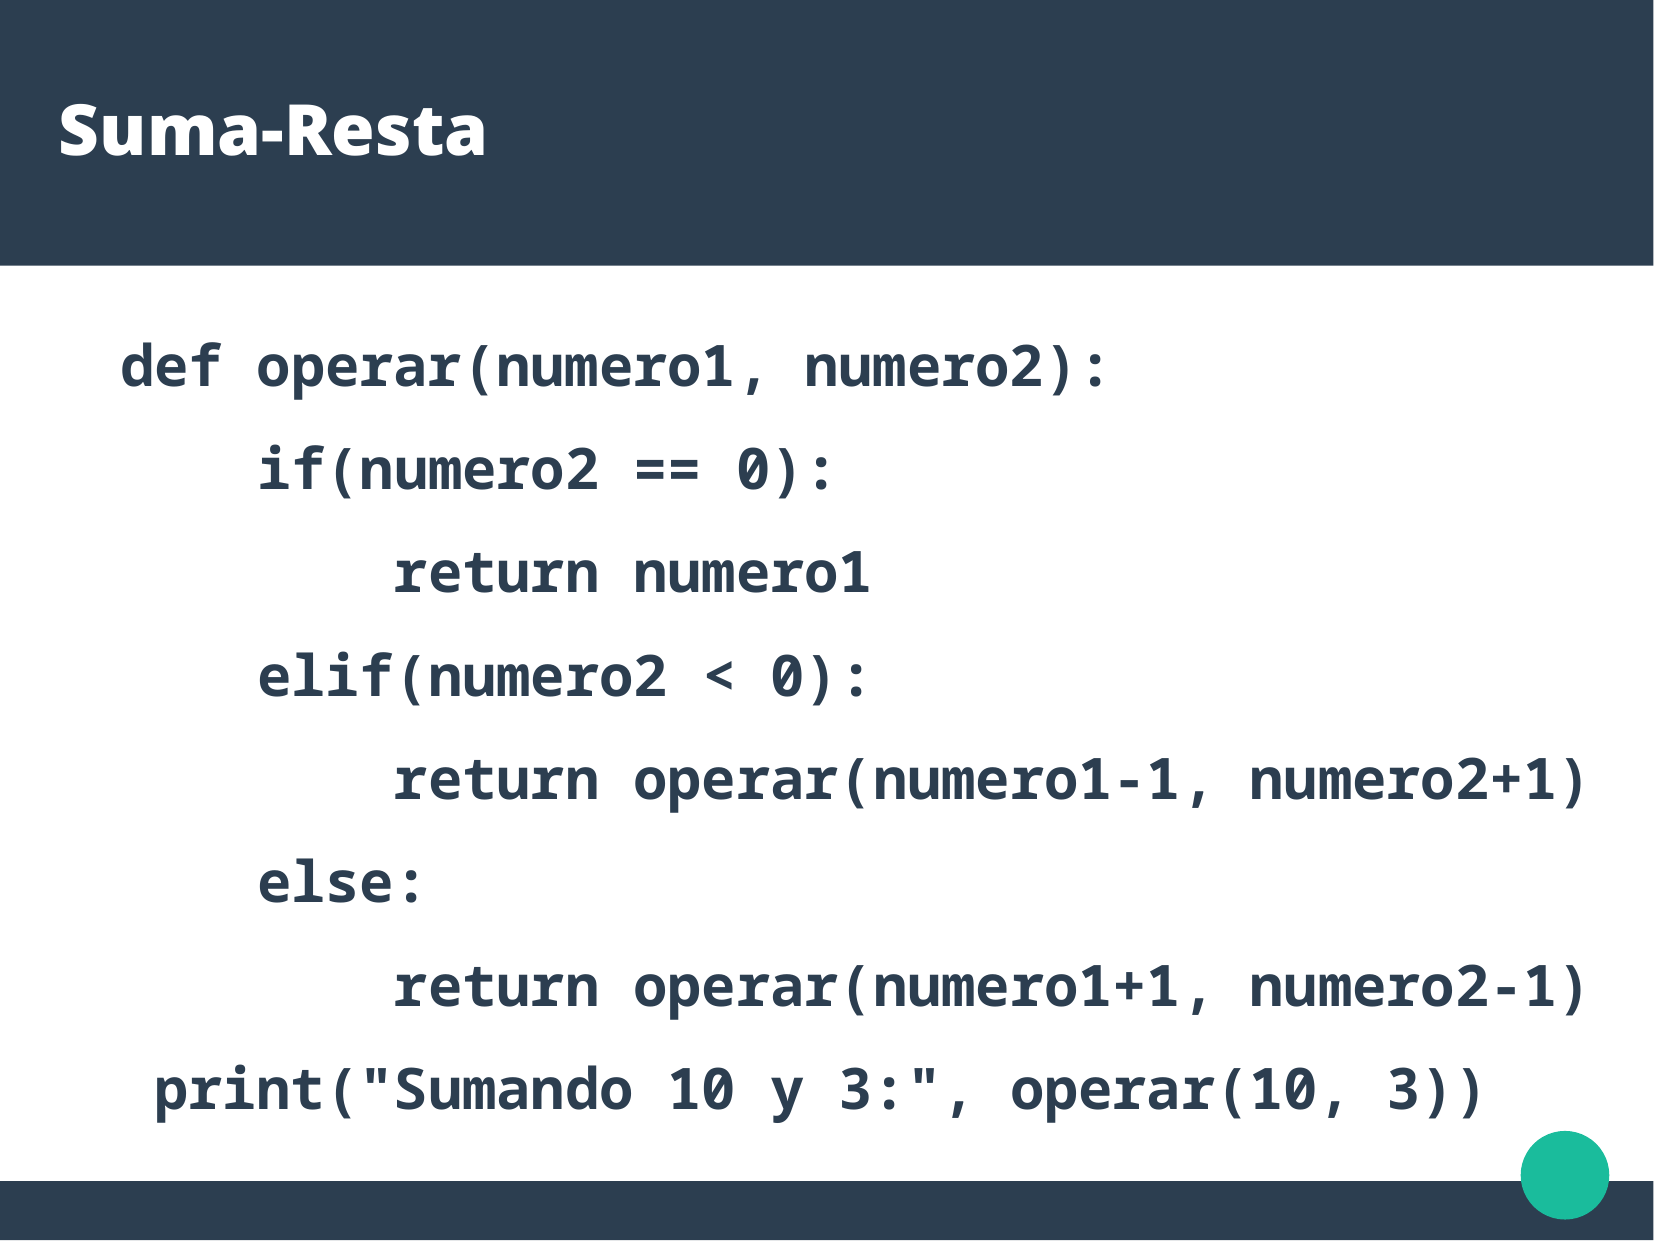

# Suma-Resta
def operar(numero1, numero2):
 if(numero2 == 0):
 return numero1
 elif(numero2 < 0):
 return operar(numero1-1, numero2+1)
 else:
 return operar(numero1+1, numero2-1)
 print("Sumando 10 y 3:", operar(10, 3))